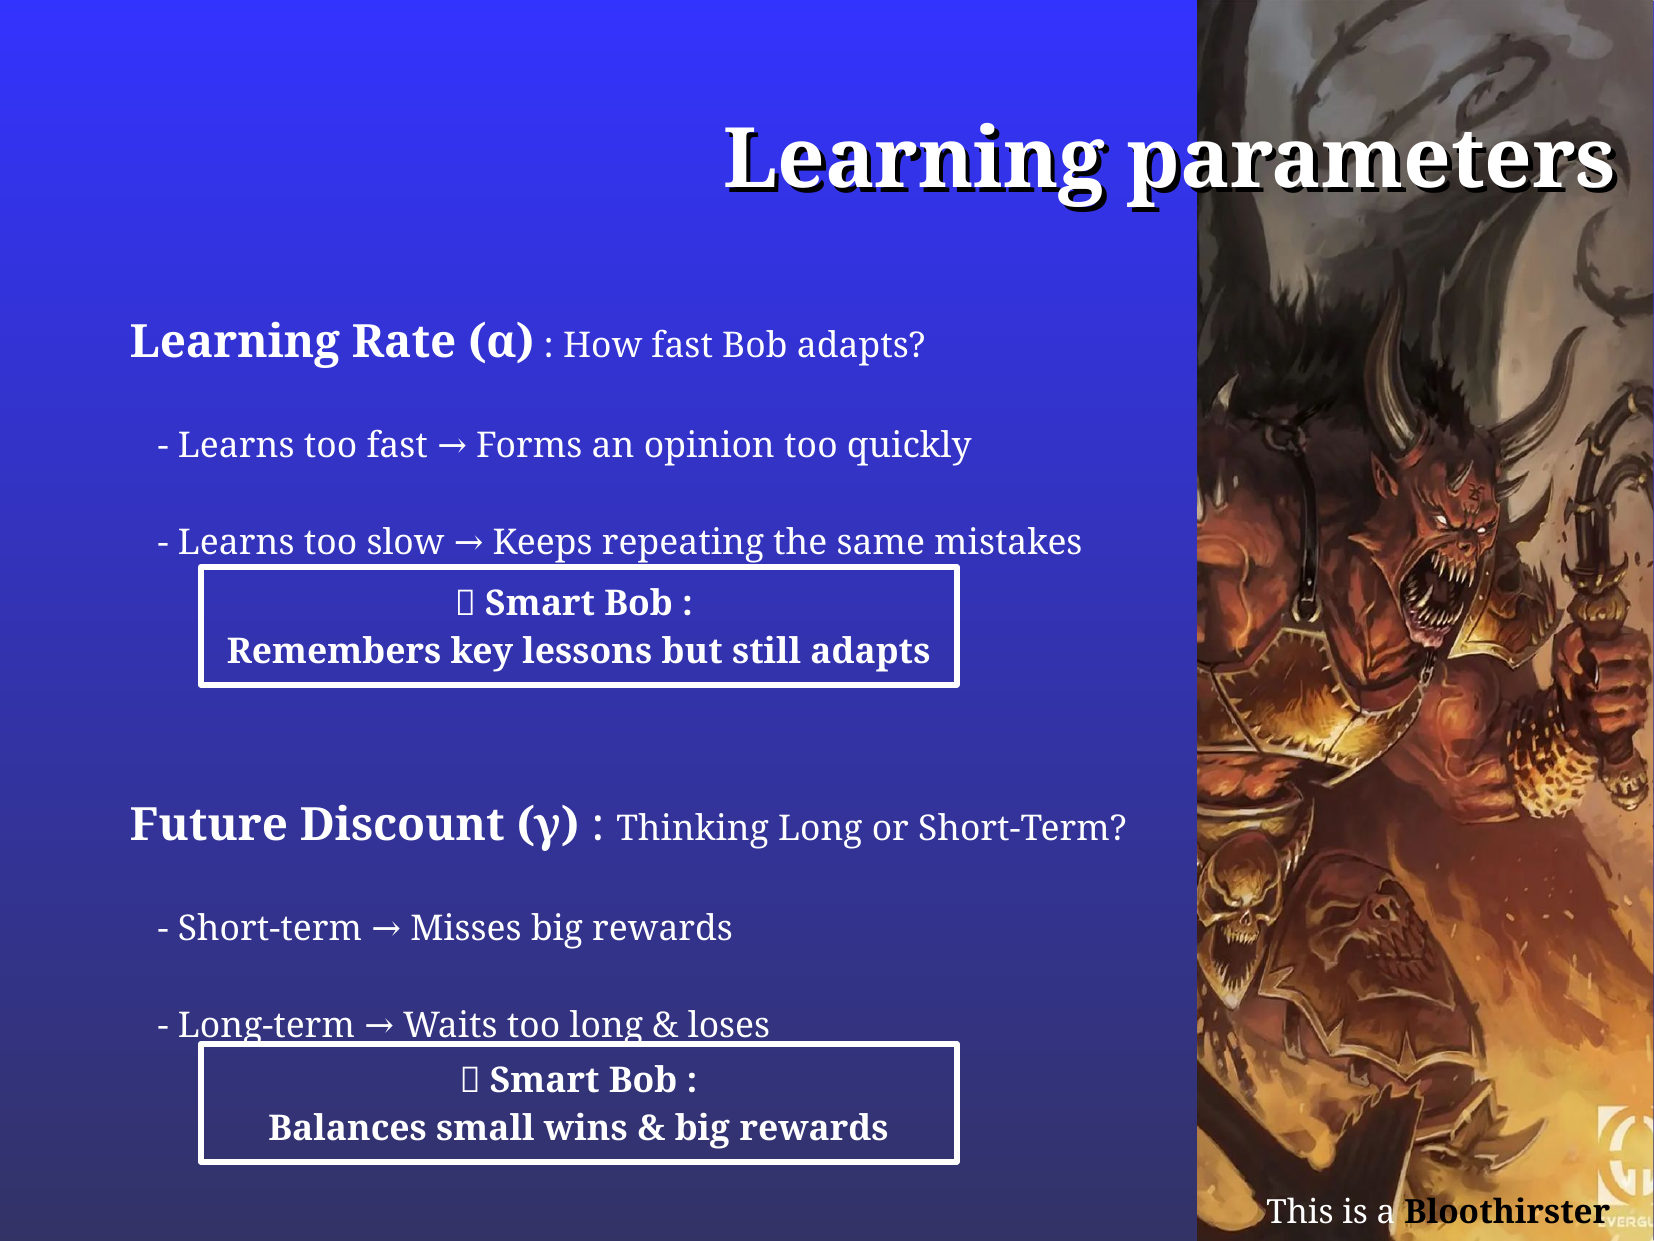

Learning parameters
Learning Rate (α) : How fast Bob adapts?
 - Learns too fast → Forms an opinion too quickly
 - Learns too slow → Keeps repeating the same mistakes
✅ Smart Bob :
Remembers key lessons but still adapts
Future Discount (γ) : Thinking Long or Short-Term?
 - Short-term → Misses big rewards
 - Long-term → Waits too long & loses
✅ Smart Bob :
Balances small wins & big rewards
This is a Bloothirster